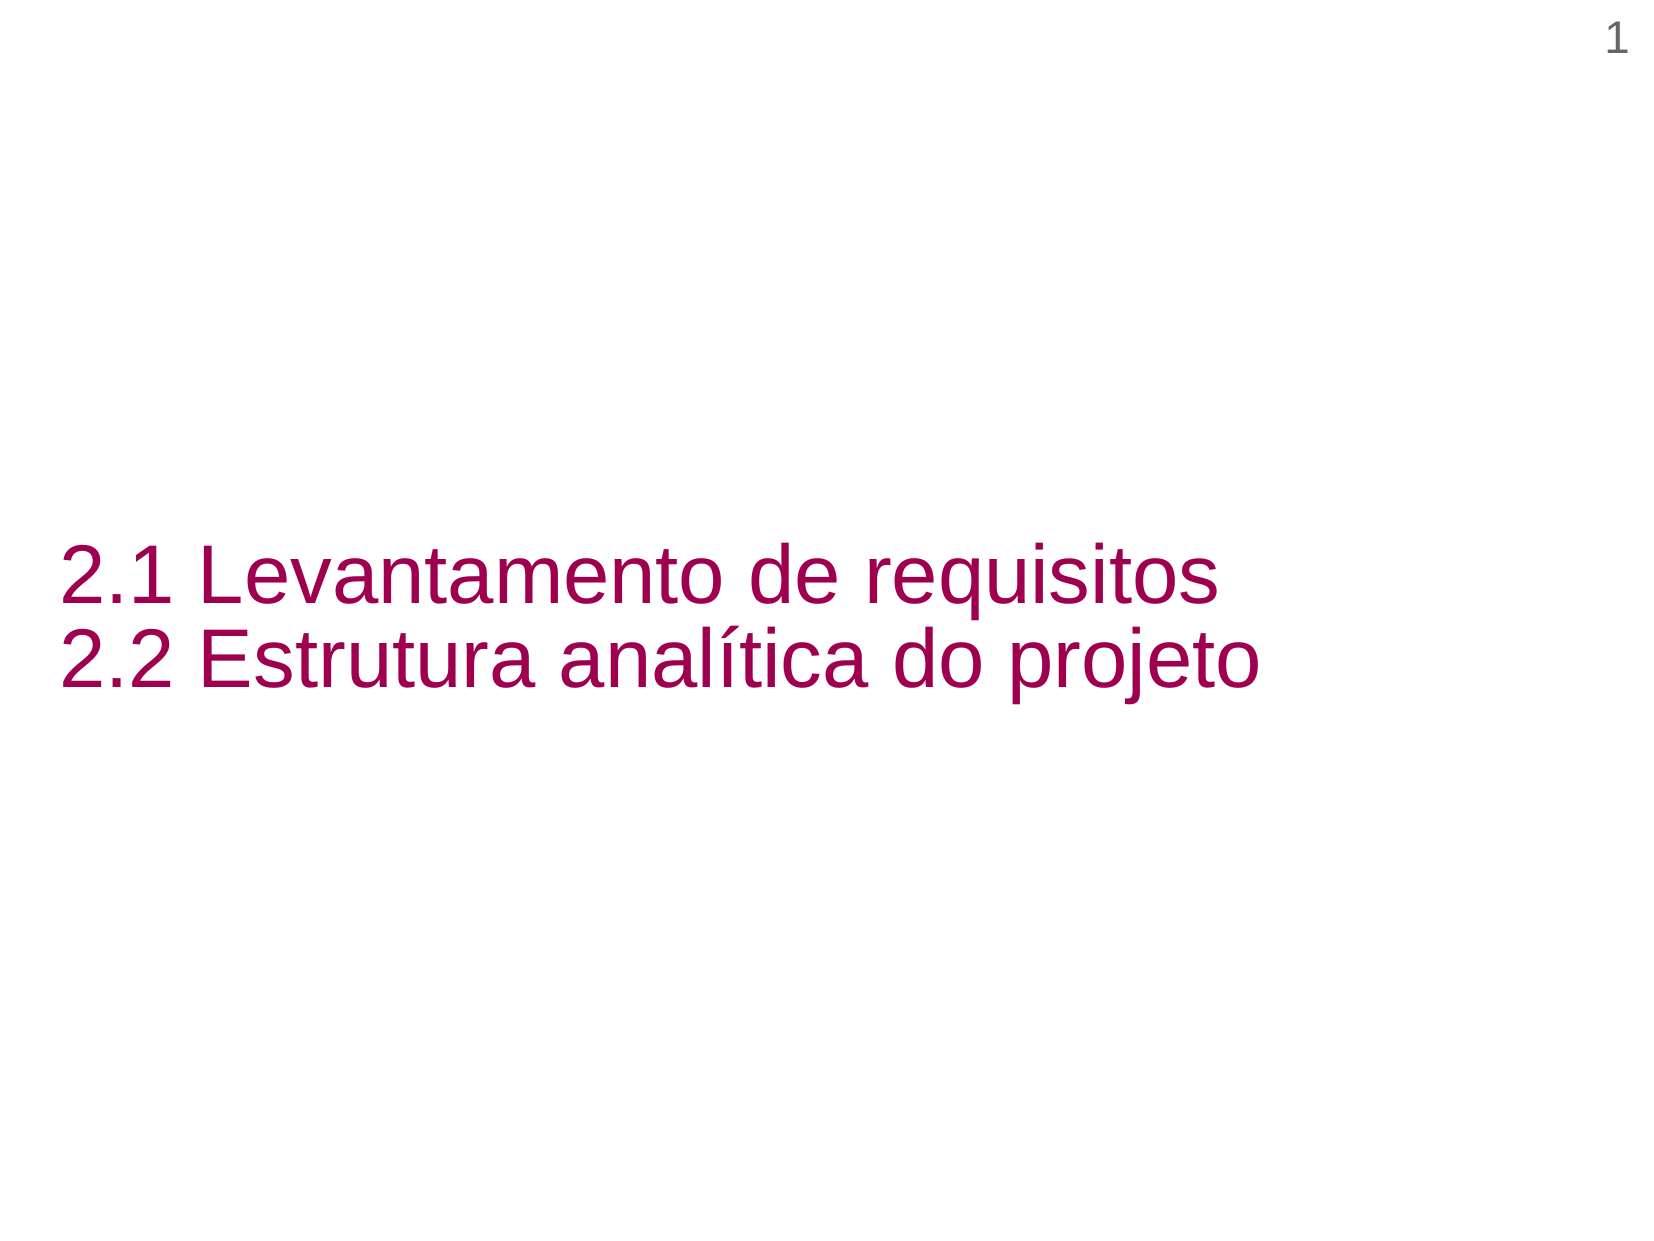

1
# 2.1 Levantamento de requisitos
2.2 Estrutura analítica do projeto